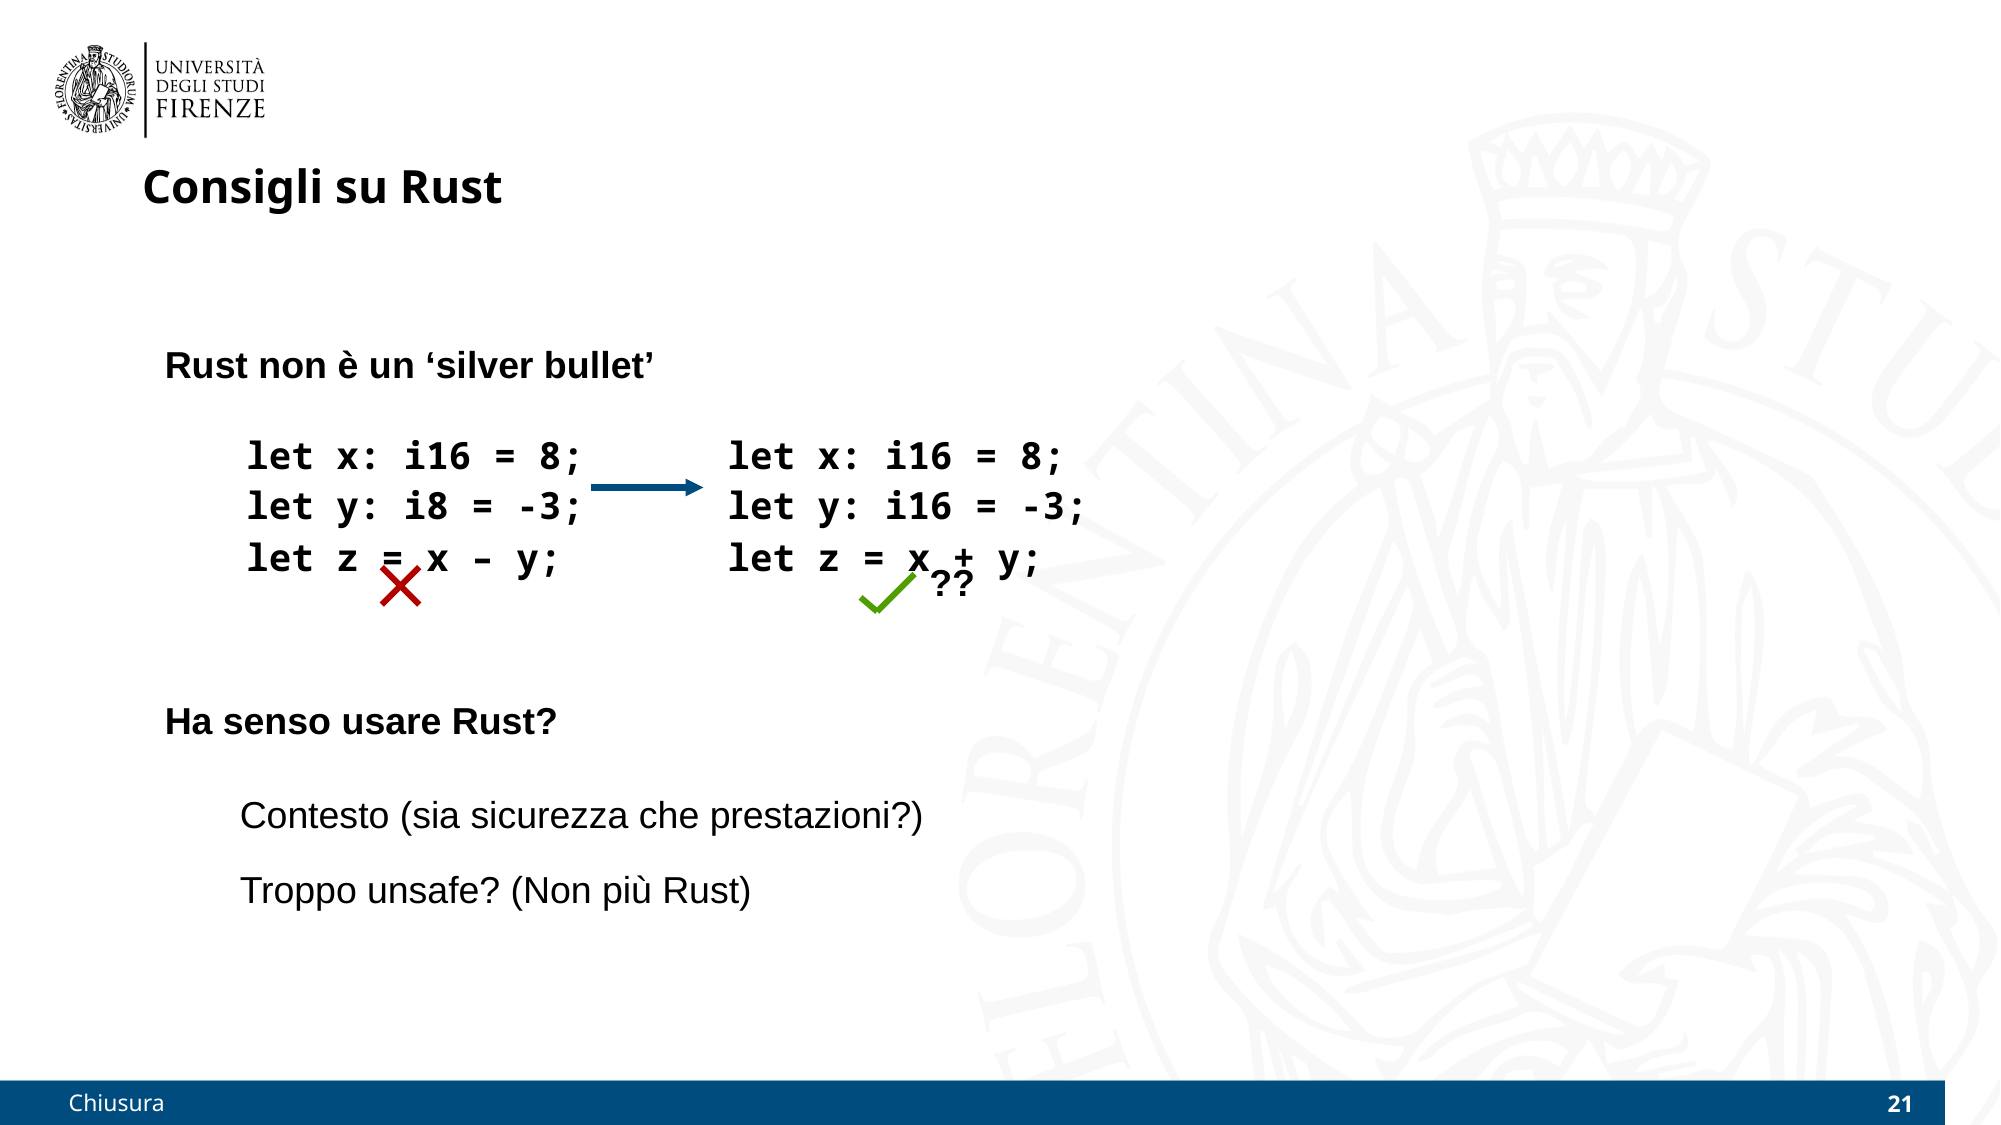

Consigli su Rust
Rust non è un ‘silver bullet’
let x: i16 = 8;
let y: i8 = -3;
let z = x – y;
let x: i16 = 8;
let y: i16 = -3;
let z = x + y;
??
Ha senso usare Rust?
Contesto (sia sicurezza che prestazioni?)
Troppo unsafe? (Non più Rust)
# Chiusura